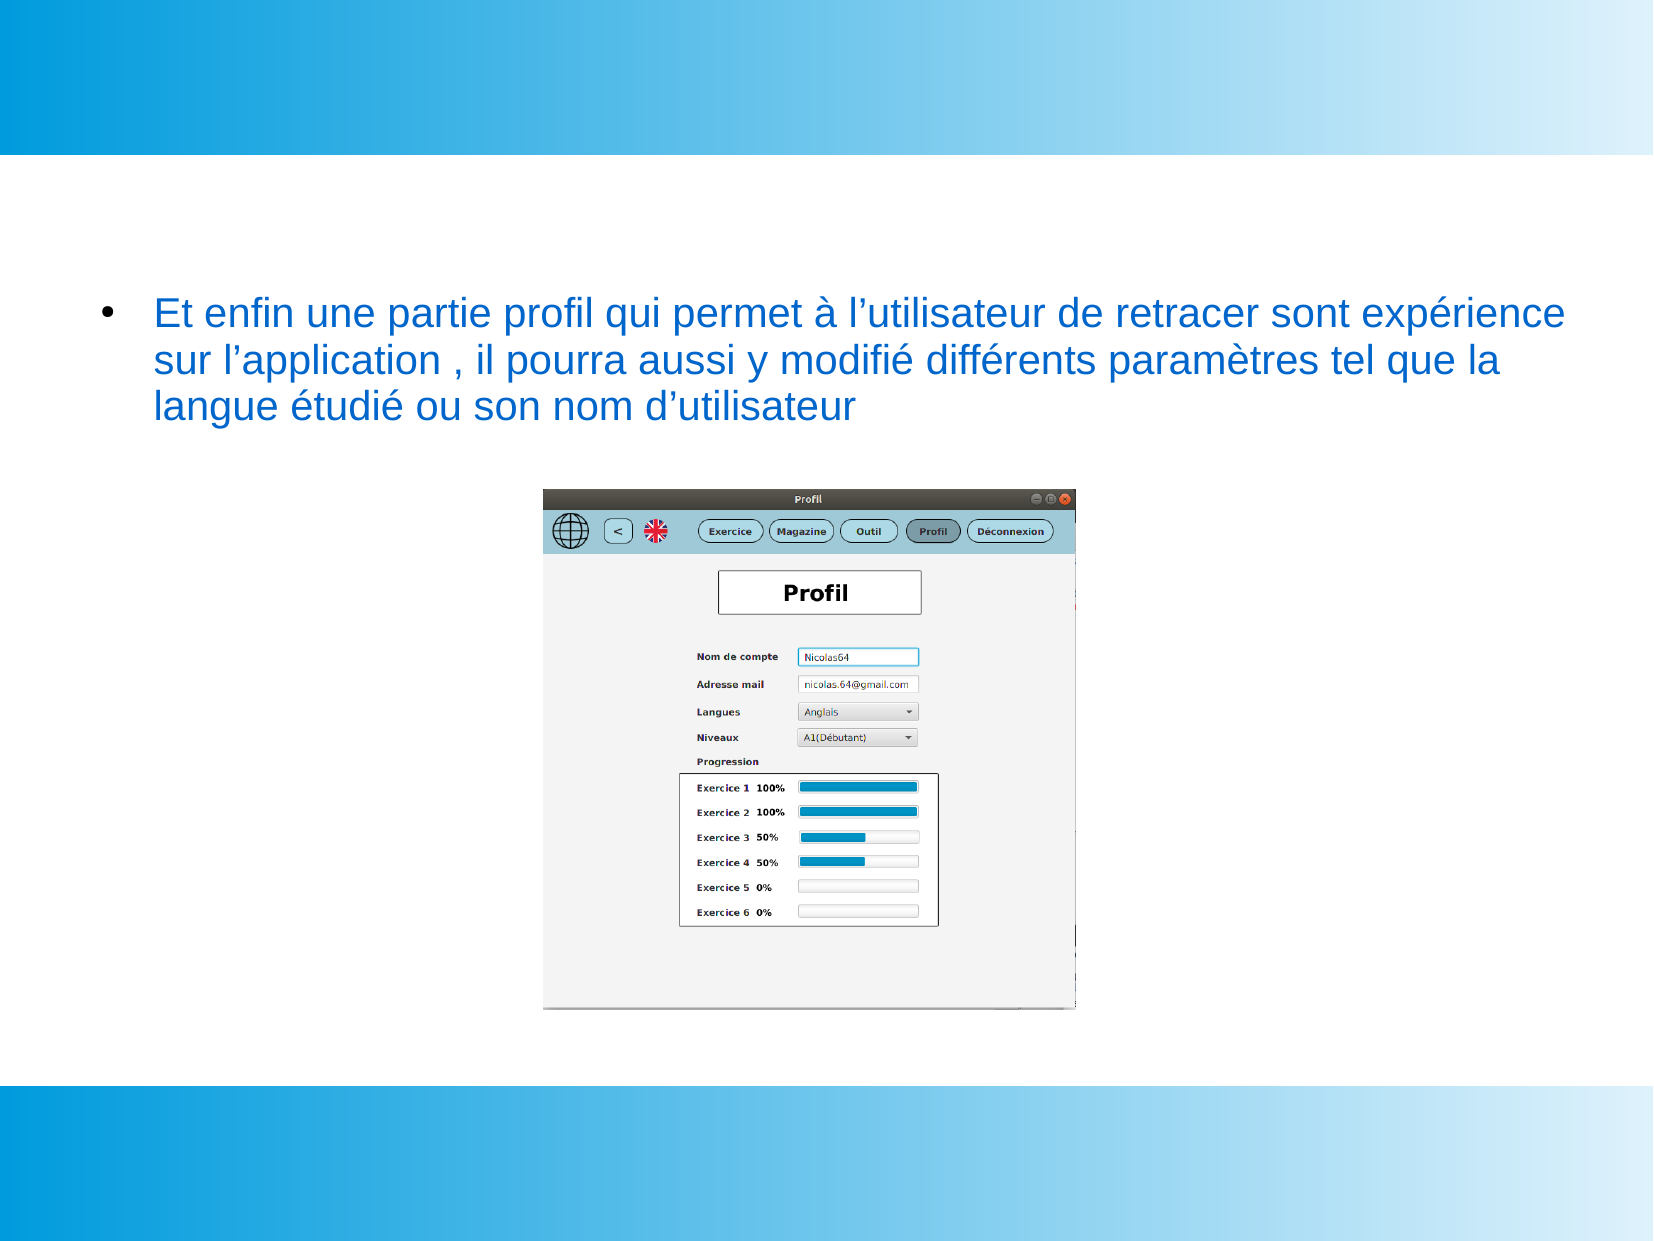

#
Et enfin une partie profil qui permet à l’utilisateur de retracer sont expérience sur l’application , il pourra aussi y modifié différents paramètres tel que la langue étudié ou son nom d’utilisateur